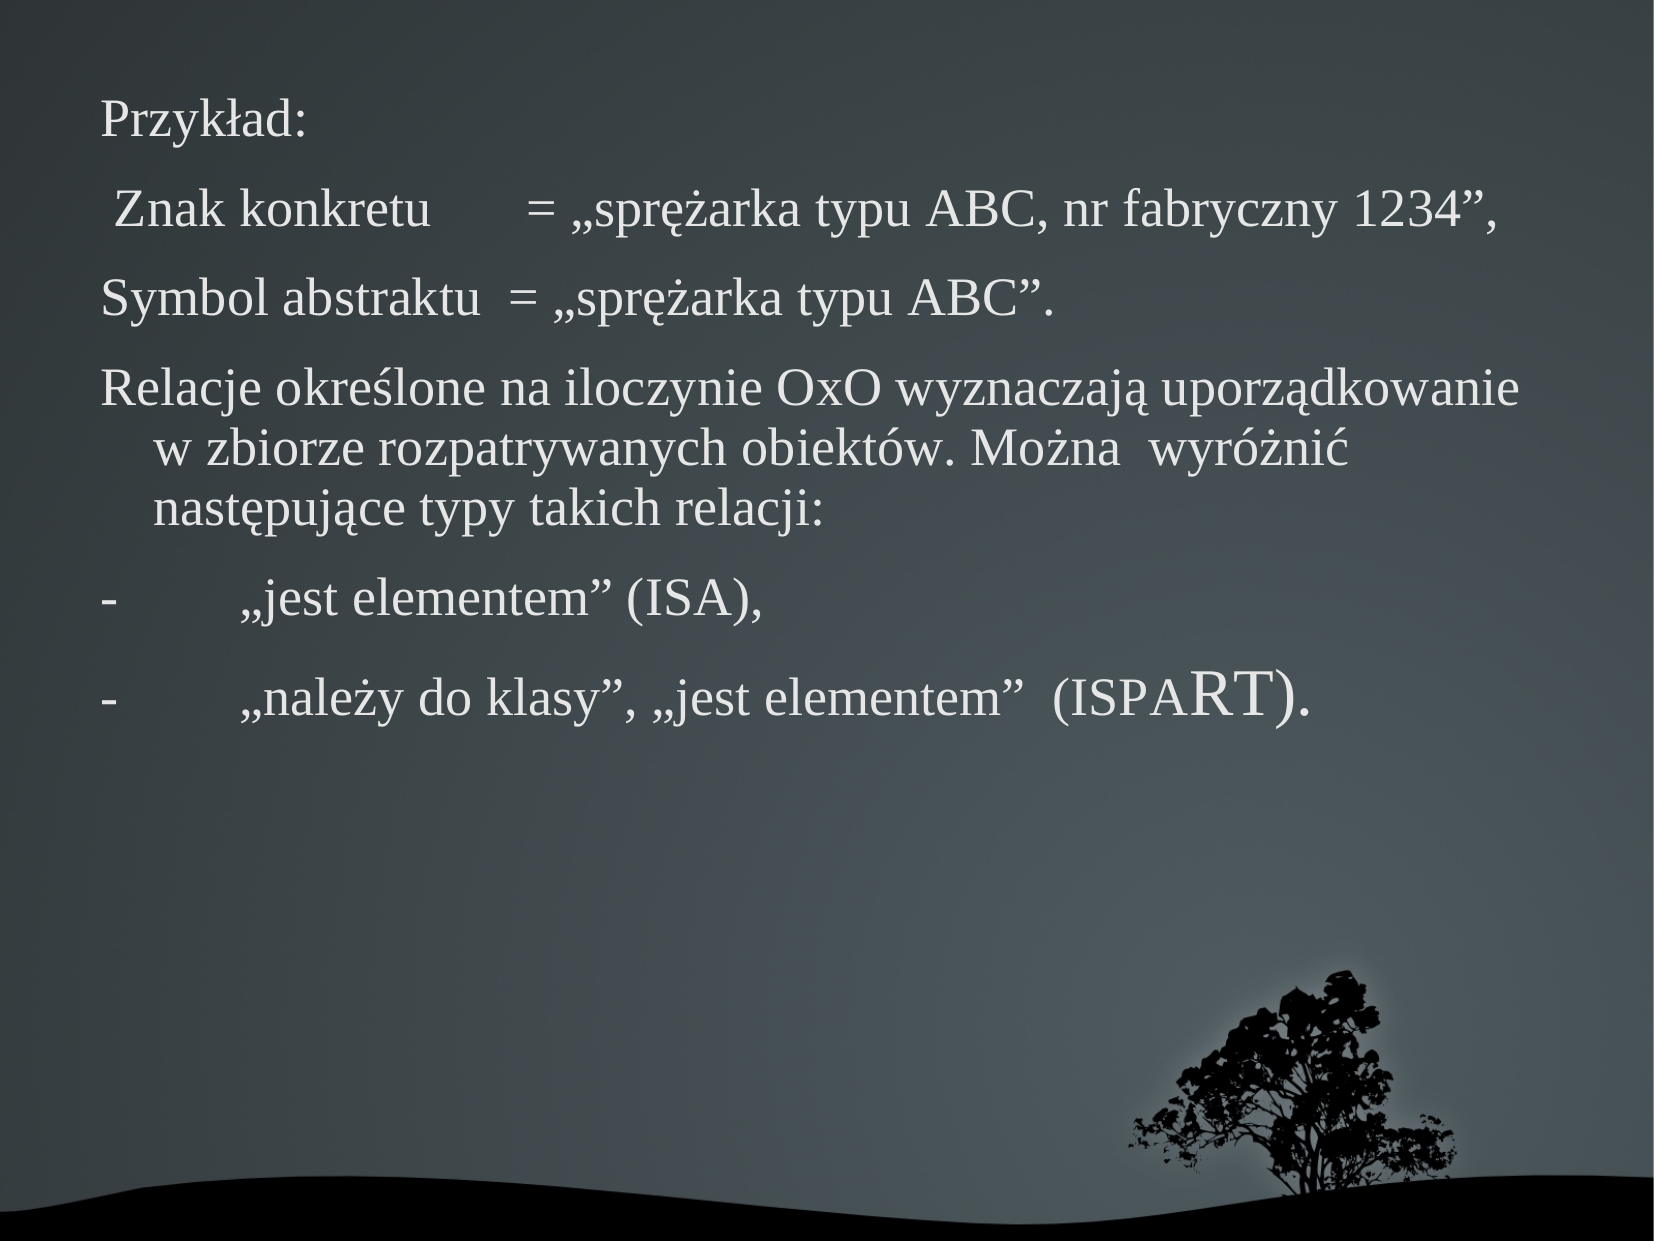

#
Przykład:
 Znak konkretu = „sprężarka typu ABC, nr fabryczny 1234”,
Symbol abstraktu = „sprężarka typu ABC”.
Relacje określone na iloczynie OxO wyznaczają uporządkowanie w zbiorze rozpatrywanych obiektów. Można wyróżnić następujące typy takich relacji:
- „jest elementem” (ISA),
- „należy do klasy”, „jest elementem” (ISPART).